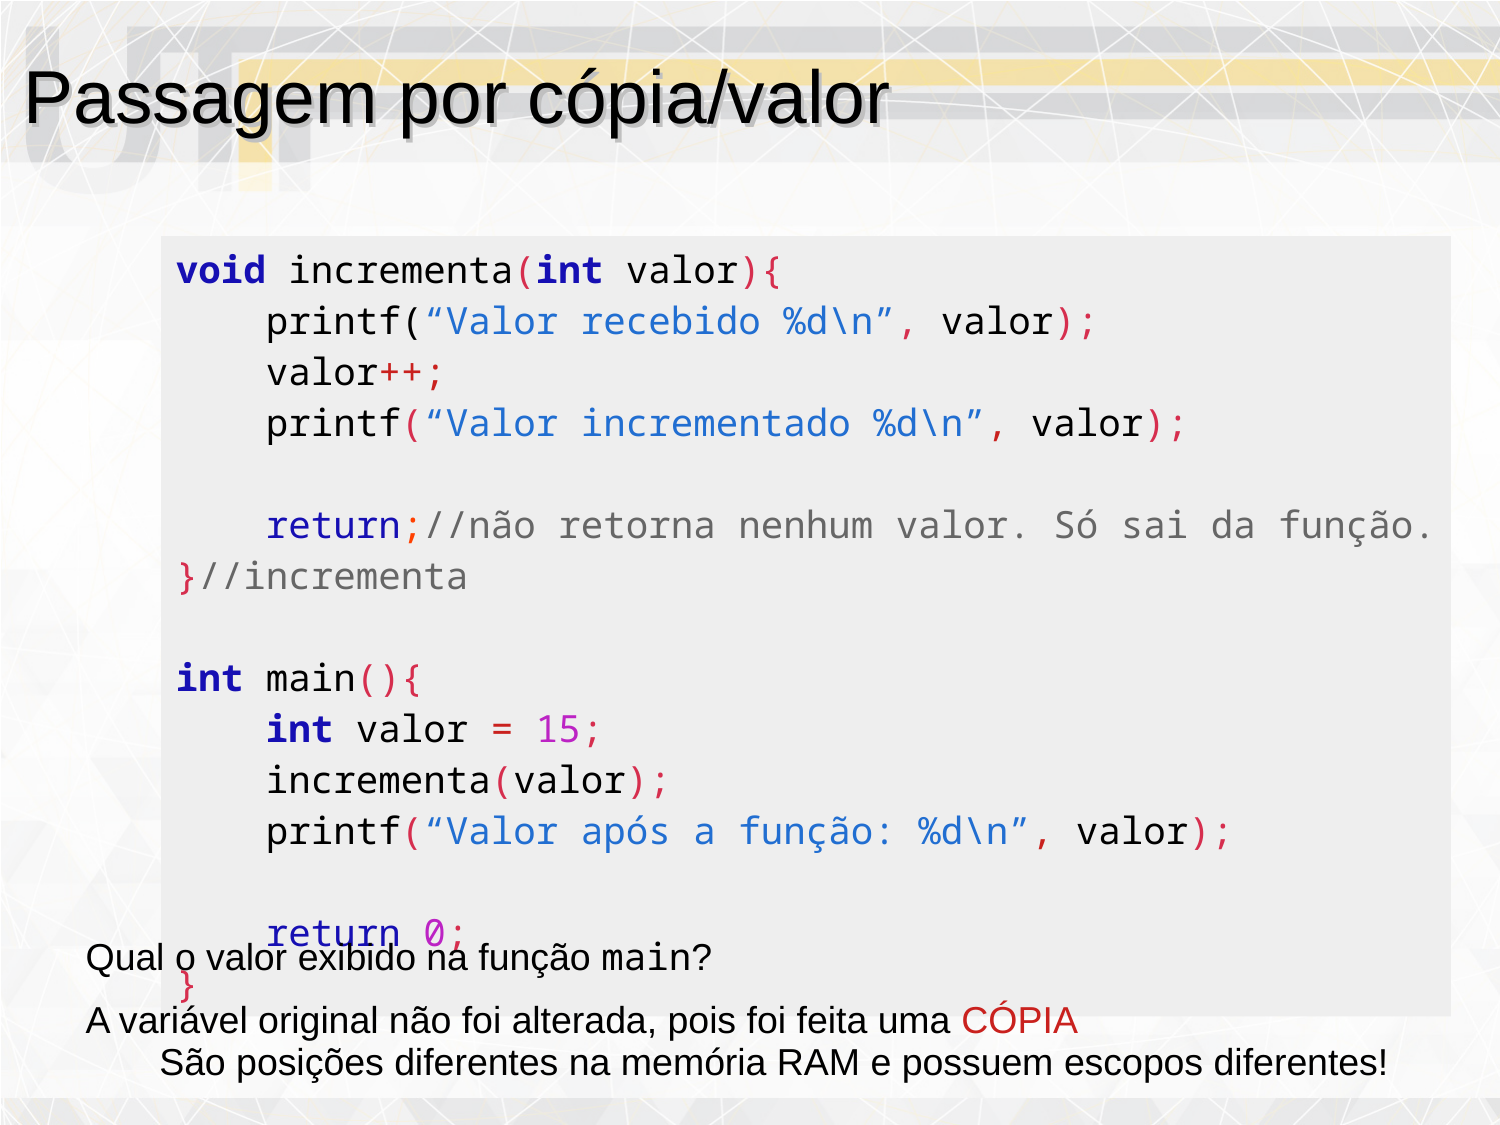

# Passagem por cópia/valor
void incrementa(int valor){
 printf(“Valor recebido %d\n”, valor);
 valor++;
 printf(“Valor incrementado %d\n”, valor);
 return;//não retorna nenhum valor. Só sai da função.
}//incrementa
int main(){
 int valor = 15;
 incrementa(valor);
 printf(“Valor após a função: %d\n”, valor);
 return 0;
}
Qual o valor exibido na função main?
A variável original não foi alterada, pois foi feita uma CÓPIA
	São posições diferentes na memória RAM e possuem escopos diferentes!